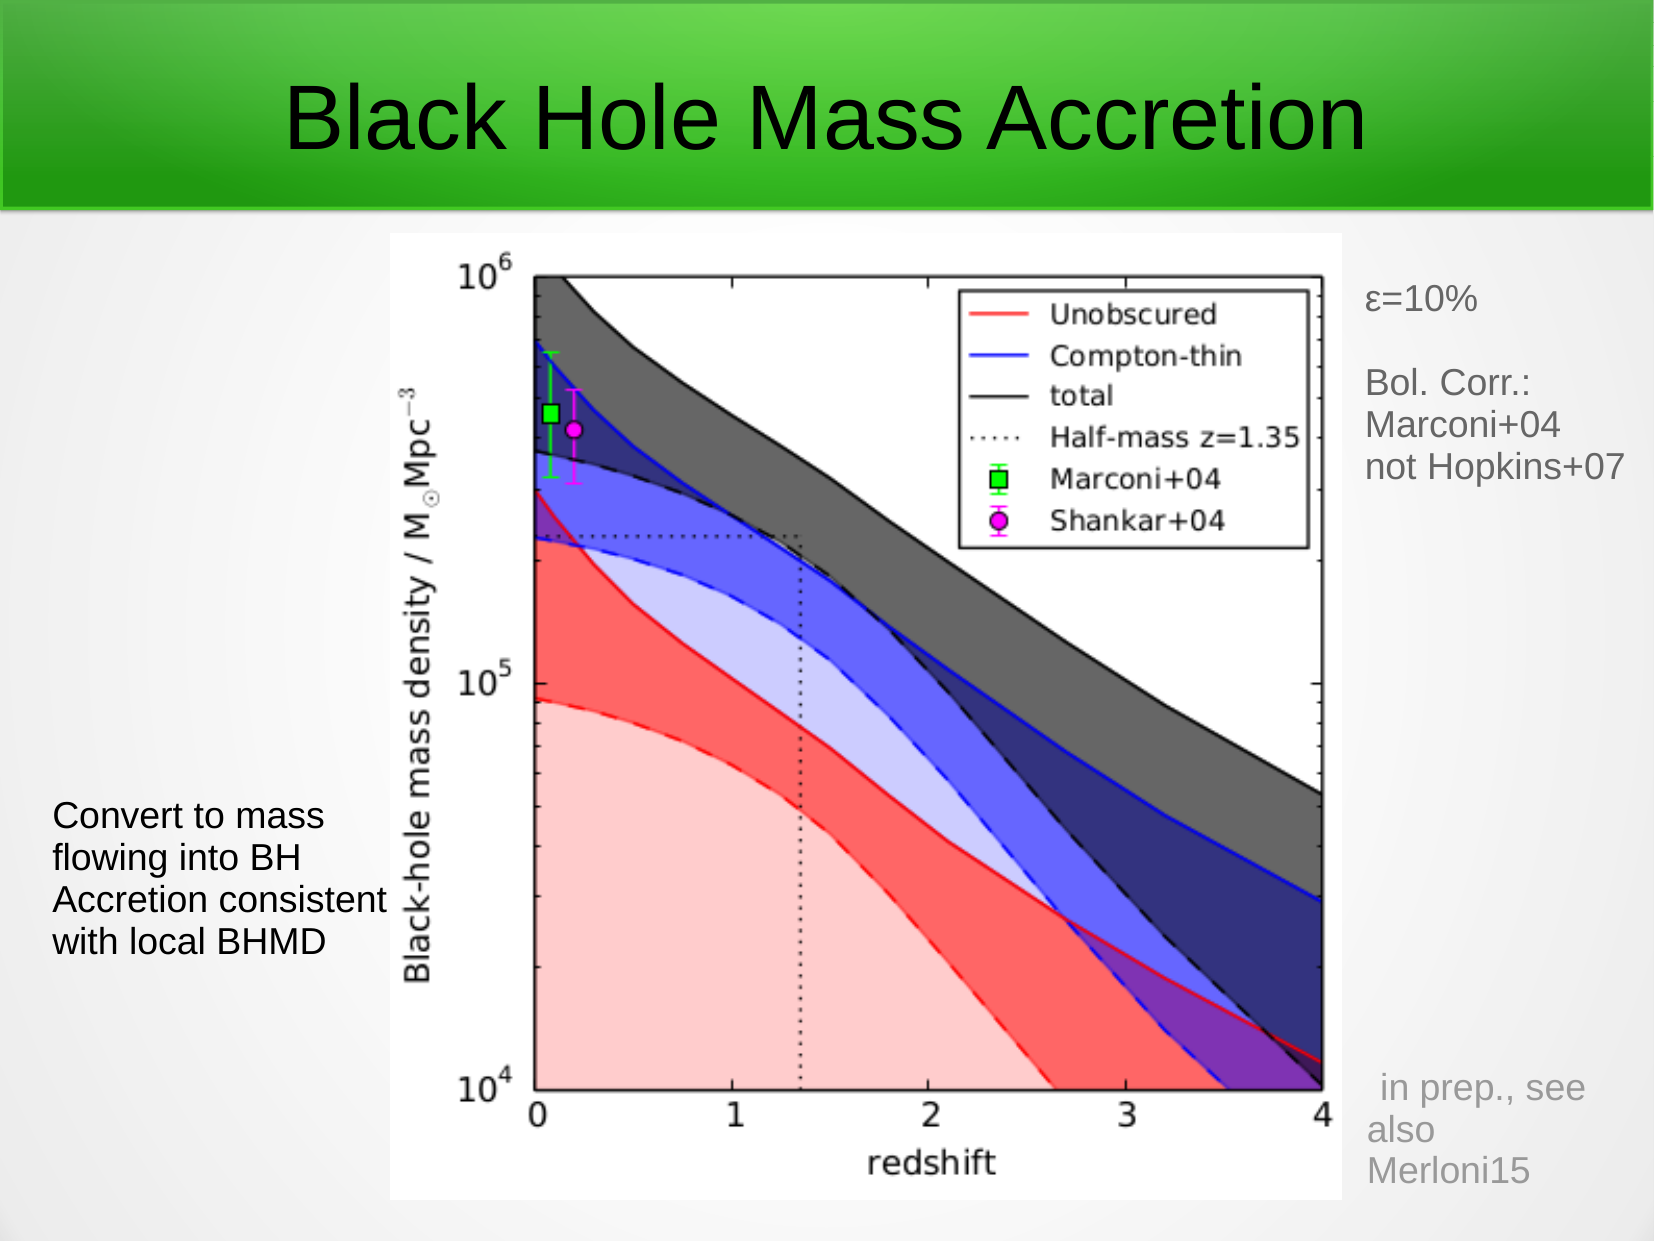

# Black Hole Mass Accretion
ε=10%
Bol. Corr.:
Marconi+04
not Hopkins+07
Convert to mass flowing into BH Accretion consistent with local BHMD
in prep., see also Merloni15